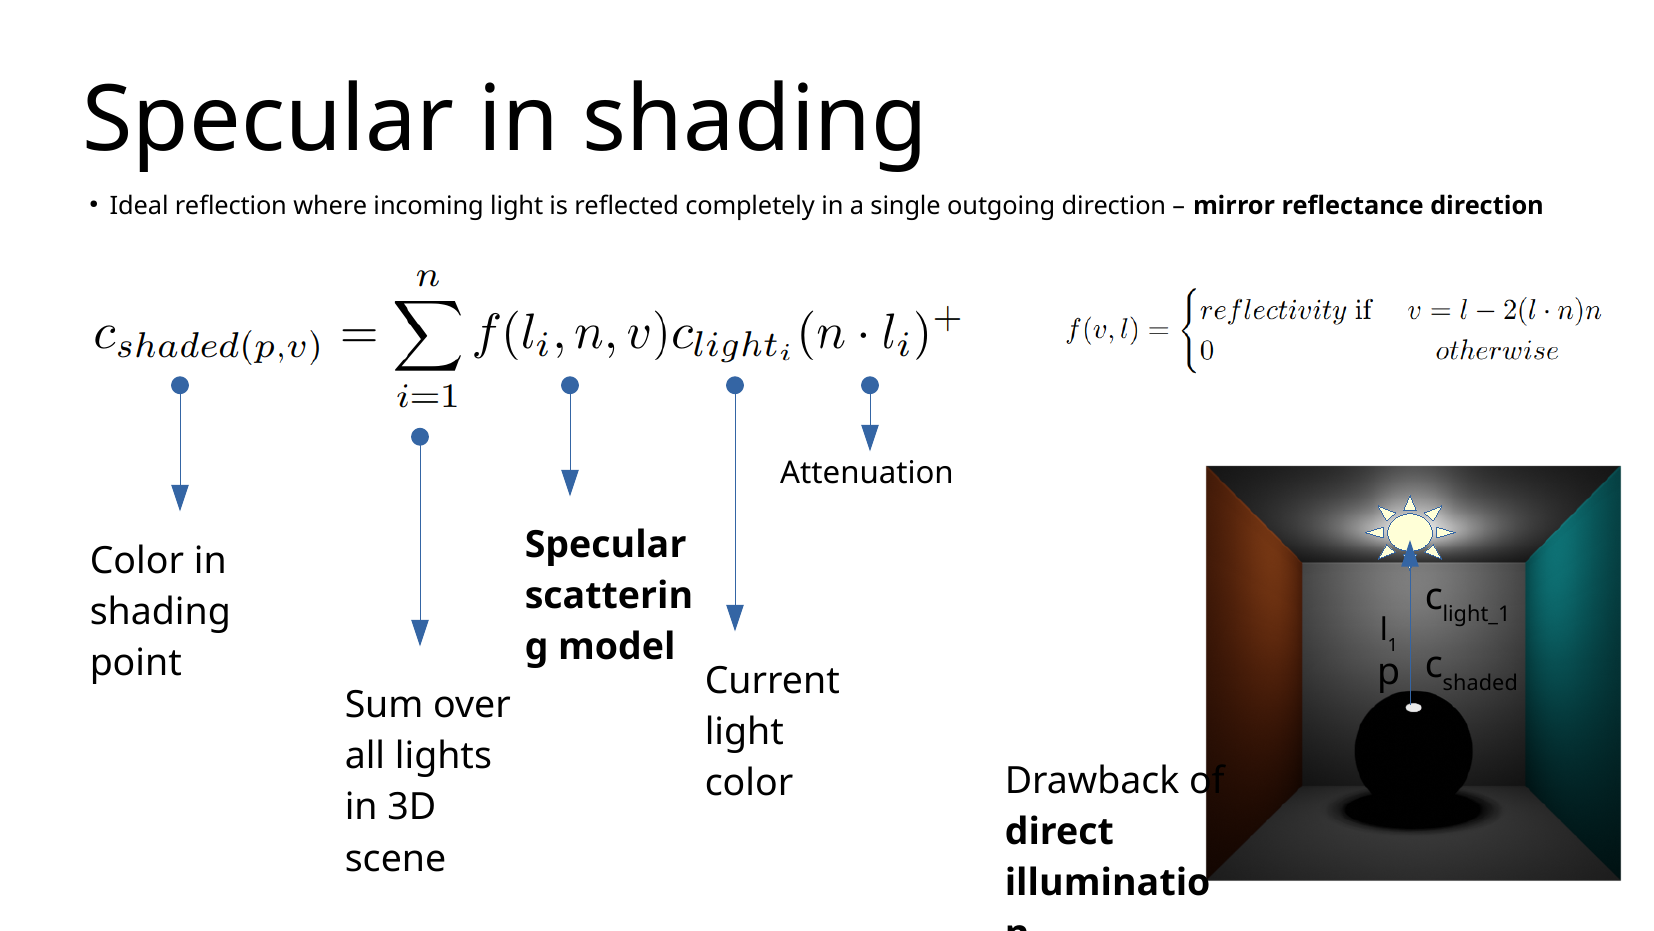

# Specular in shading
Ideal reflection where incoming light is reflected completely in a single outgoing direction – mirror reflectance direction
Attenuation
Specular scattering model
Color in shading point
clight_1
l1
cshaded
p
Current light color
Sum over all lights in 3D scene
Drawback of direct illumination